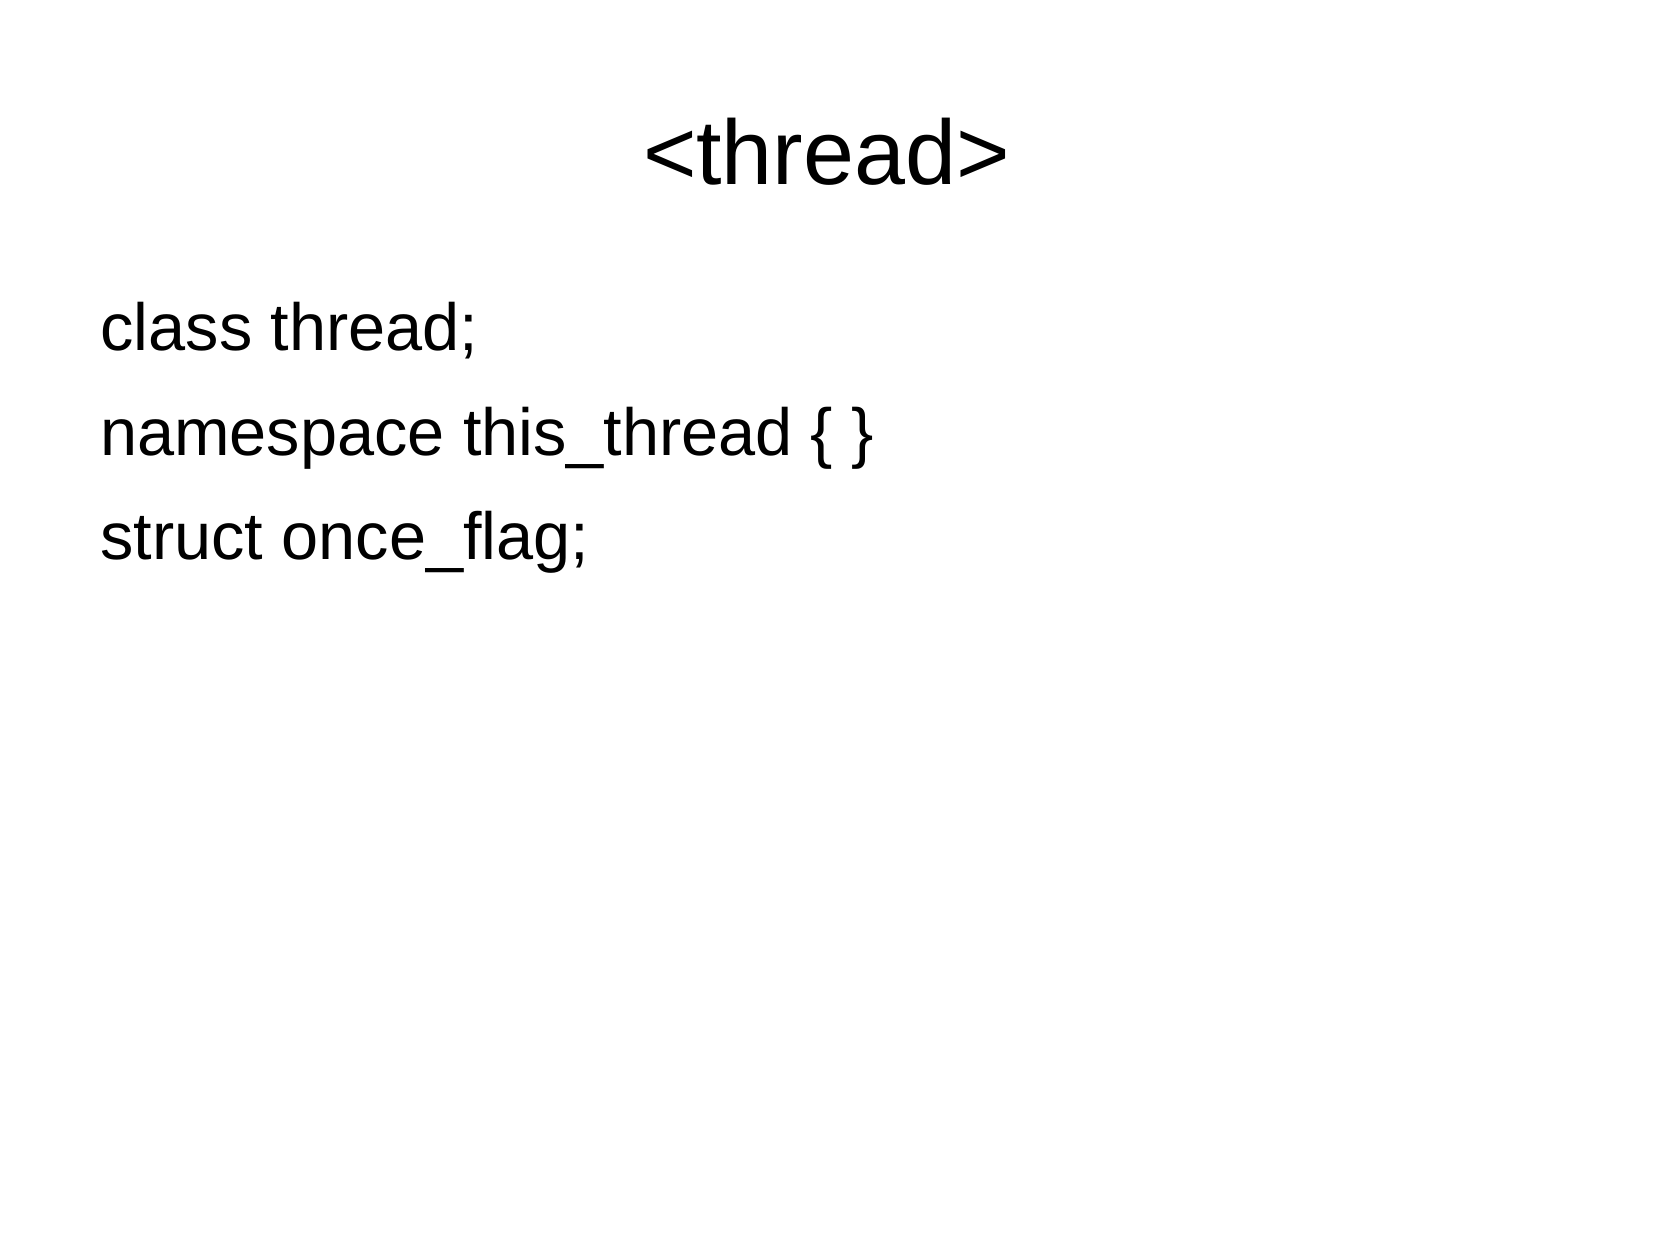

# <thread>
class thread;
namespace this_thread { }
struct once_flag;